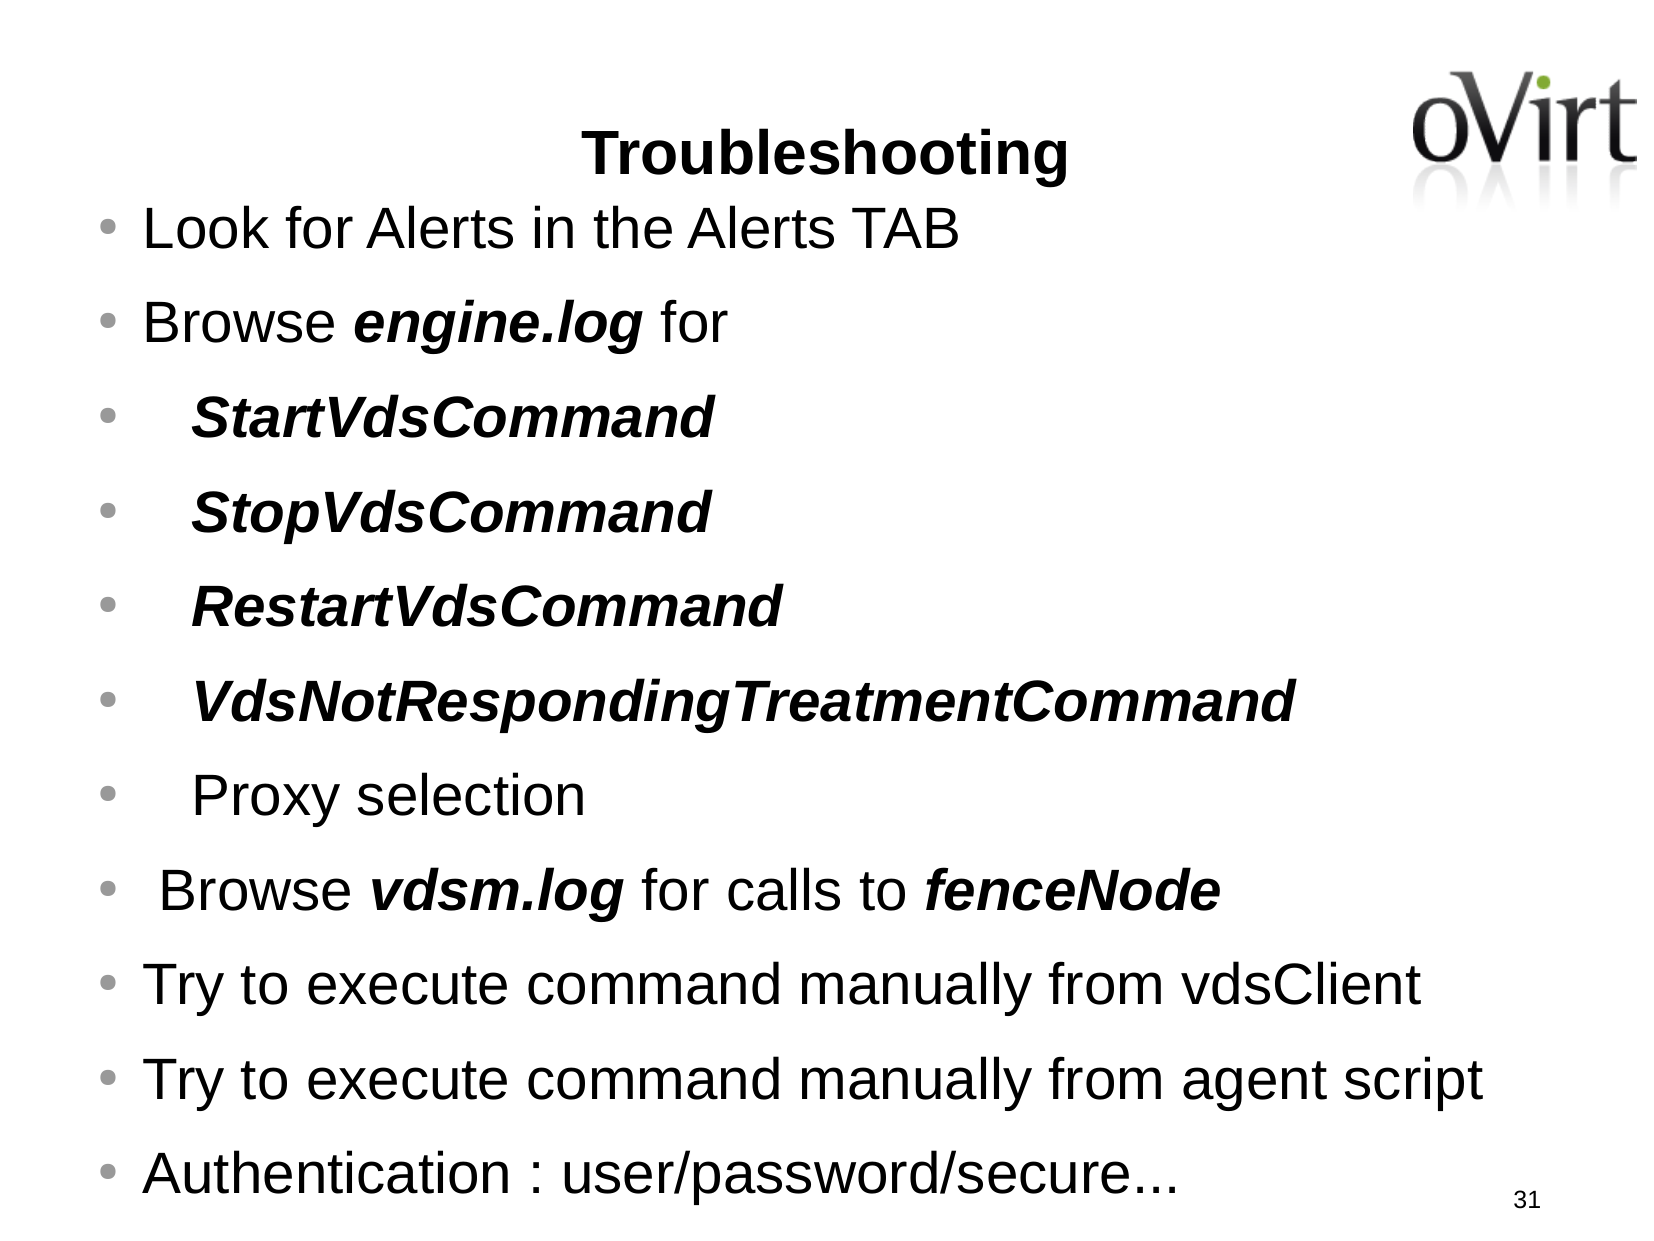

# Troubleshooting
Look for Alerts in the Alerts TAB
Browse engine.log for
 StartVdsCommand
 StopVdsCommand
 RestartVdsCommand
 VdsNotRespondingTreatmentCommand
 Proxy selection
 Browse vdsm.log for calls to fenceNode
Try to execute command manually from vdsClient
Try to execute command manually from agent script
Authentication : user/password/secure...